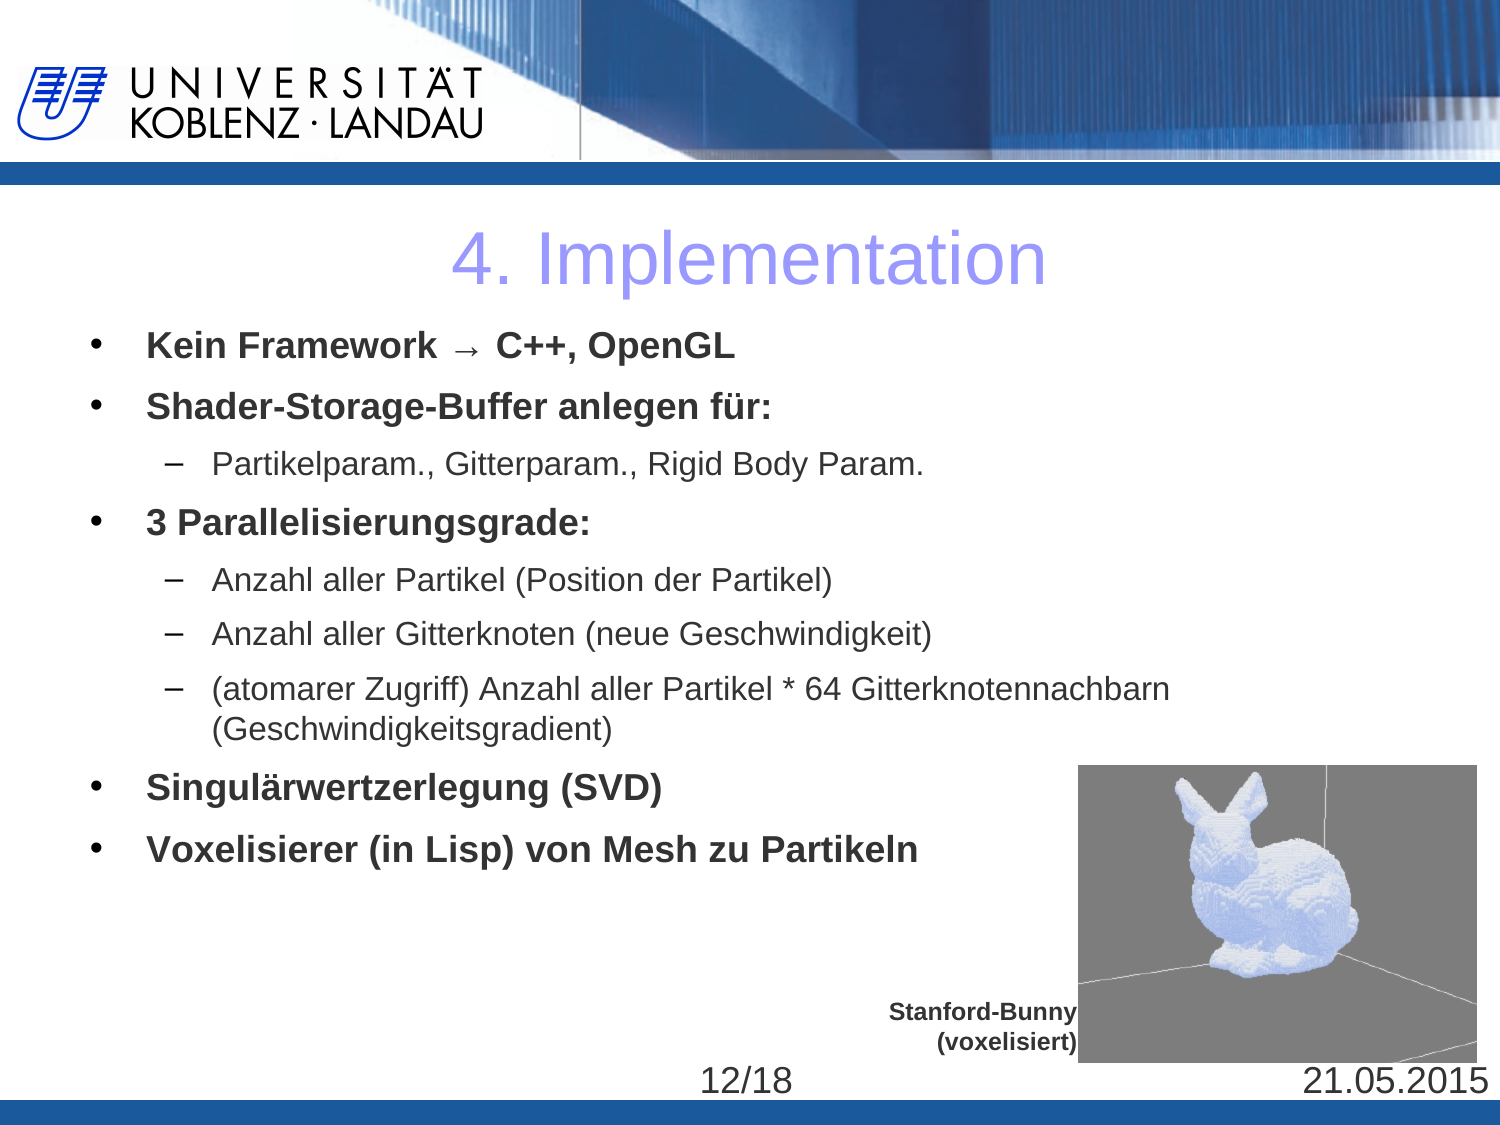

# 4. Implementation
Kein Framework → C++, OpenGL
Shader-Storage-Buffer anlegen für:
Partikelparam., Gitterparam., Rigid Body Param.
3 Parallelisierungsgrade:
Anzahl aller Partikel (Position der Partikel)
Anzahl aller Gitterknoten (neue Geschwindigkeit)
(atomarer Zugriff) Anzahl aller Partikel * 64 Gitterknotennachbarn (Geschwindigkeitsgradient)
Singulärwertzerlegung (SVD)
Voxelisierer (in Lisp) von Mesh zu Partikeln
Stanford-Bunny
(voxelisiert)
21.05.2015